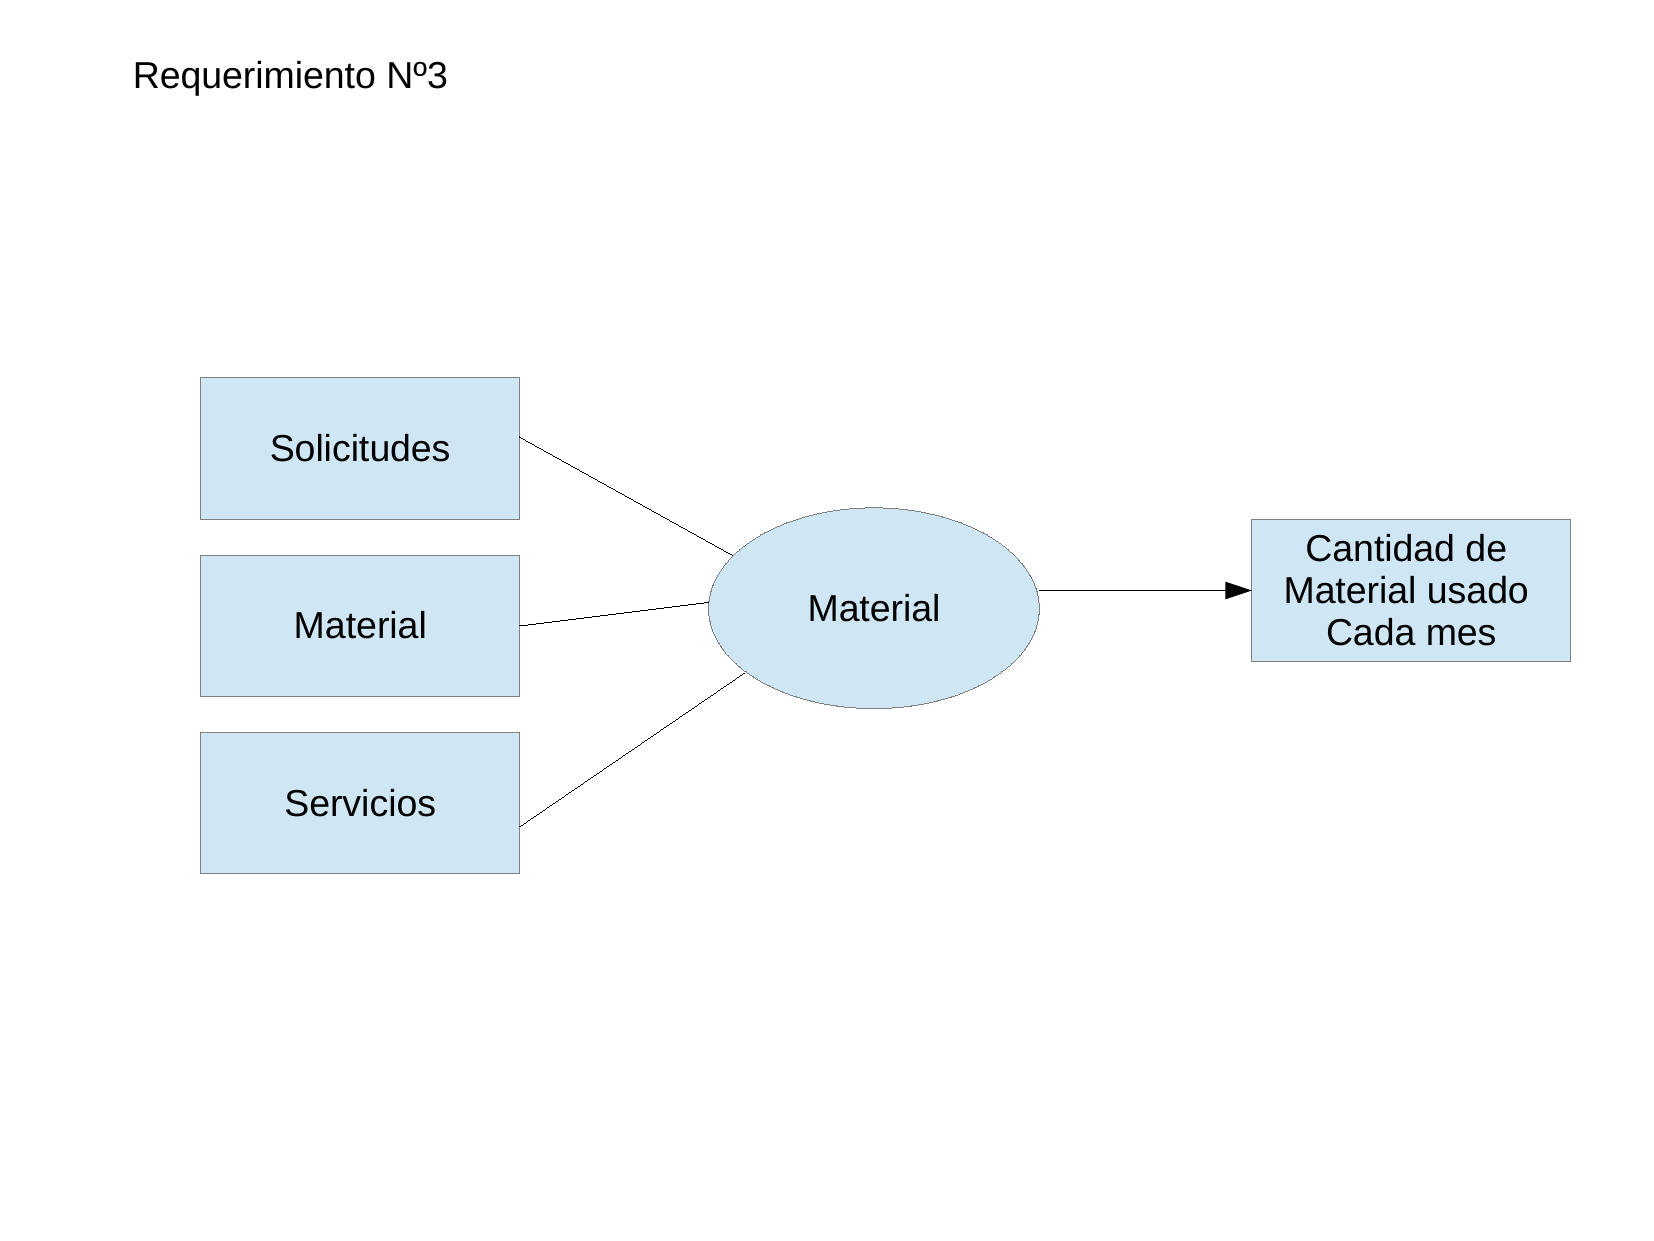

Requerimiento Nº3
Solicitudes
Material
Cantidad de
Material usado
Cada mes
Material
Servicios